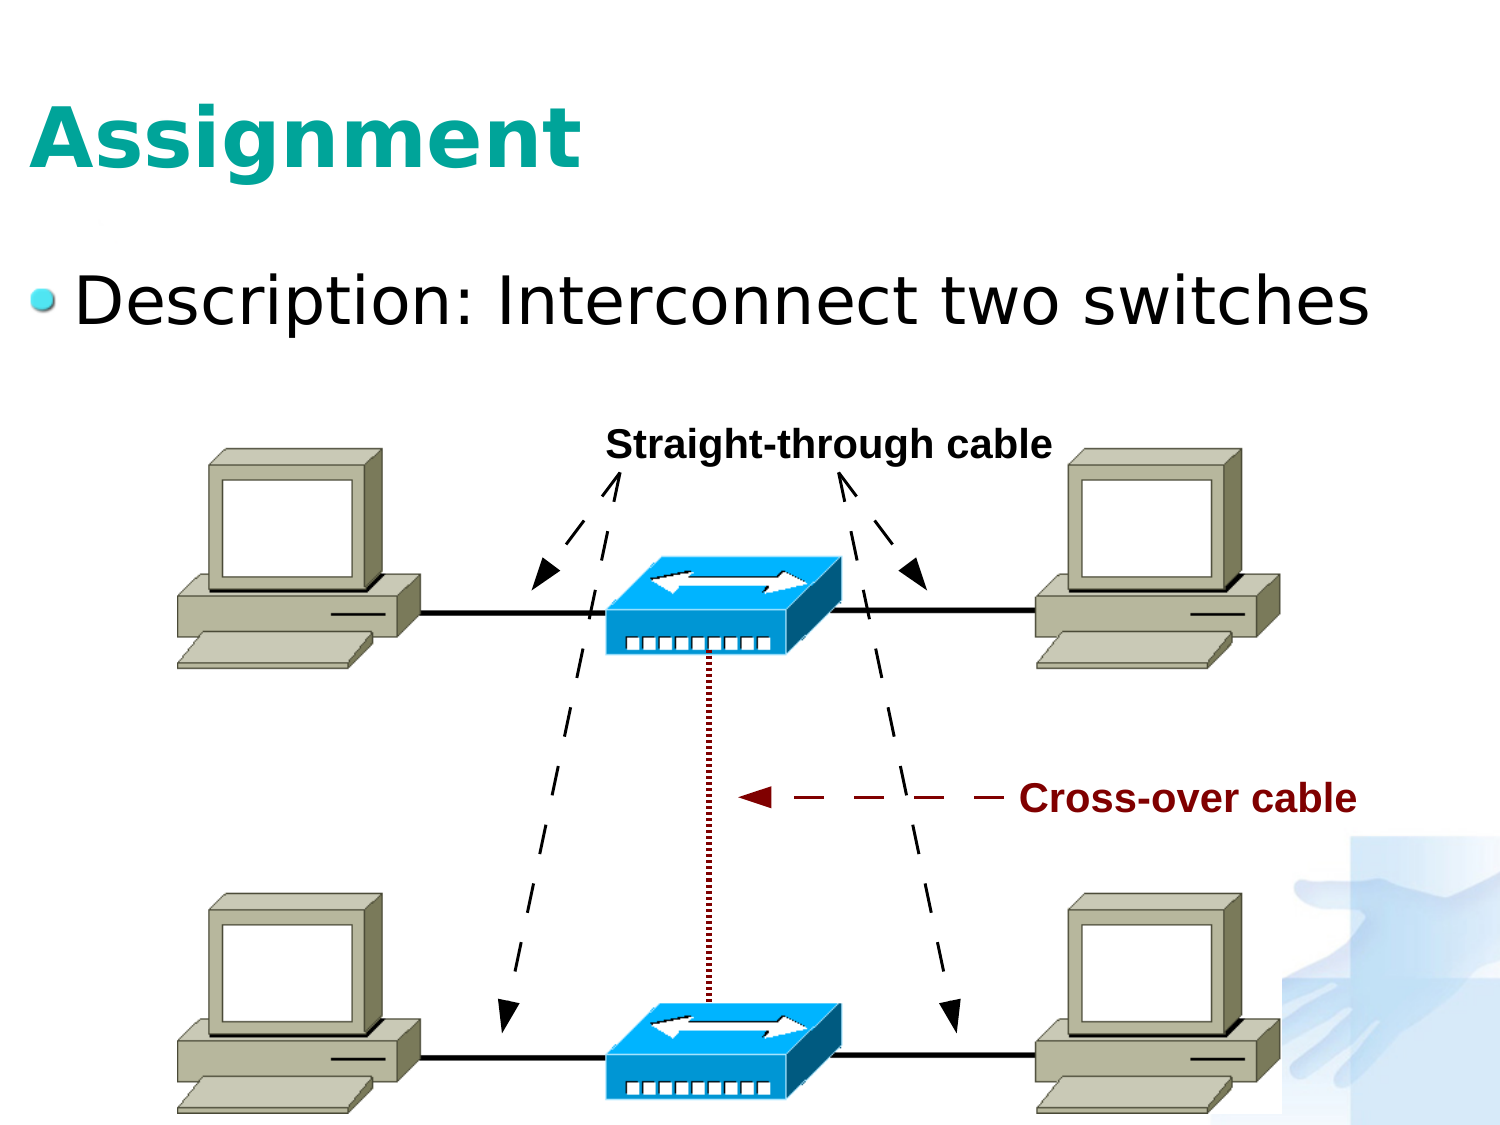

# Assignment
Description: Interconnect two switches
Straight-through cable
Cross-over cable